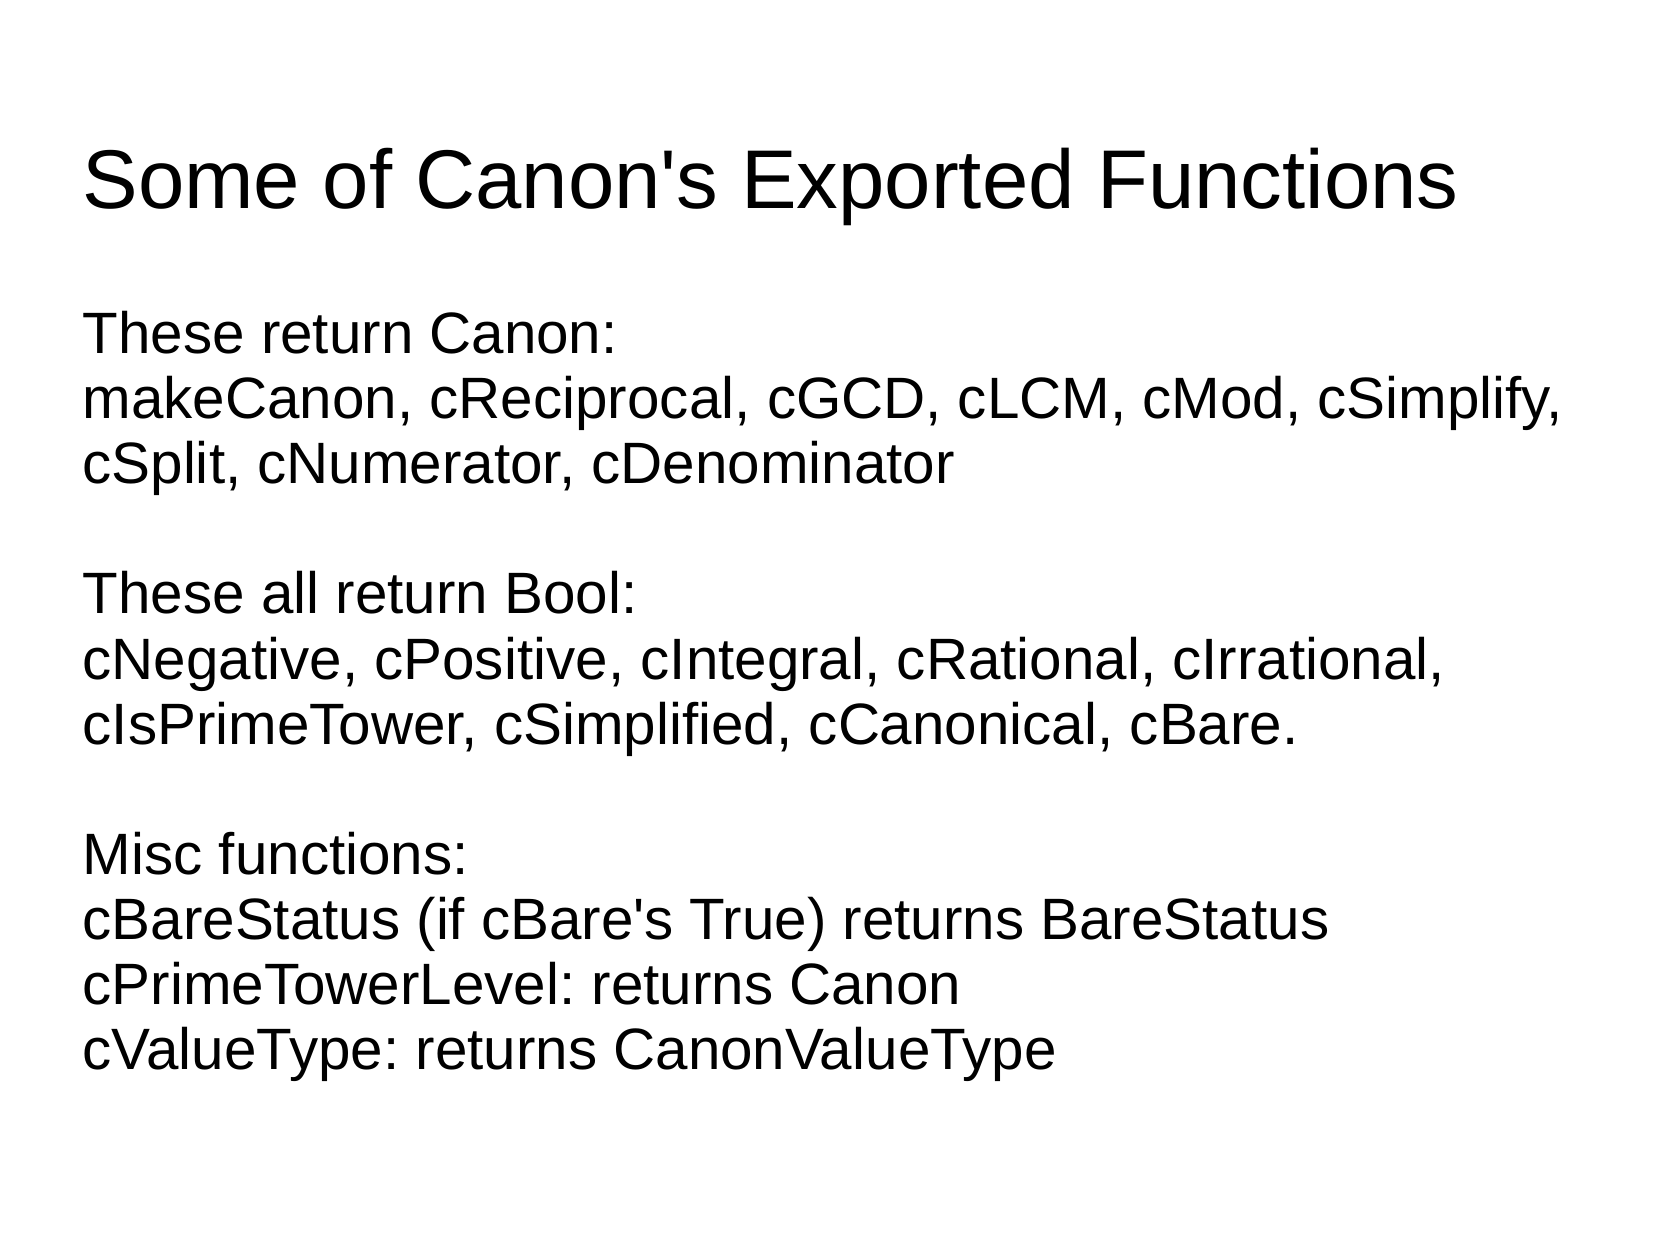

# Some of Canon's Exported Functions
These return Canon:
makeCanon, cReciprocal, cGCD, cLCM, cMod, cSimplify, cSplit, cNumerator, cDenominator
These all return Bool:
cNegative, cPositive, cIntegral, cRational, cIrrational, cIsPrimeTower, cSimplified, cCanonical, cBare.
Misc functions:
cBareStatus (if cBare's True) returns BareStatus
cPrimeTowerLevel: returns Canon
cValueType: returns CanonValueType